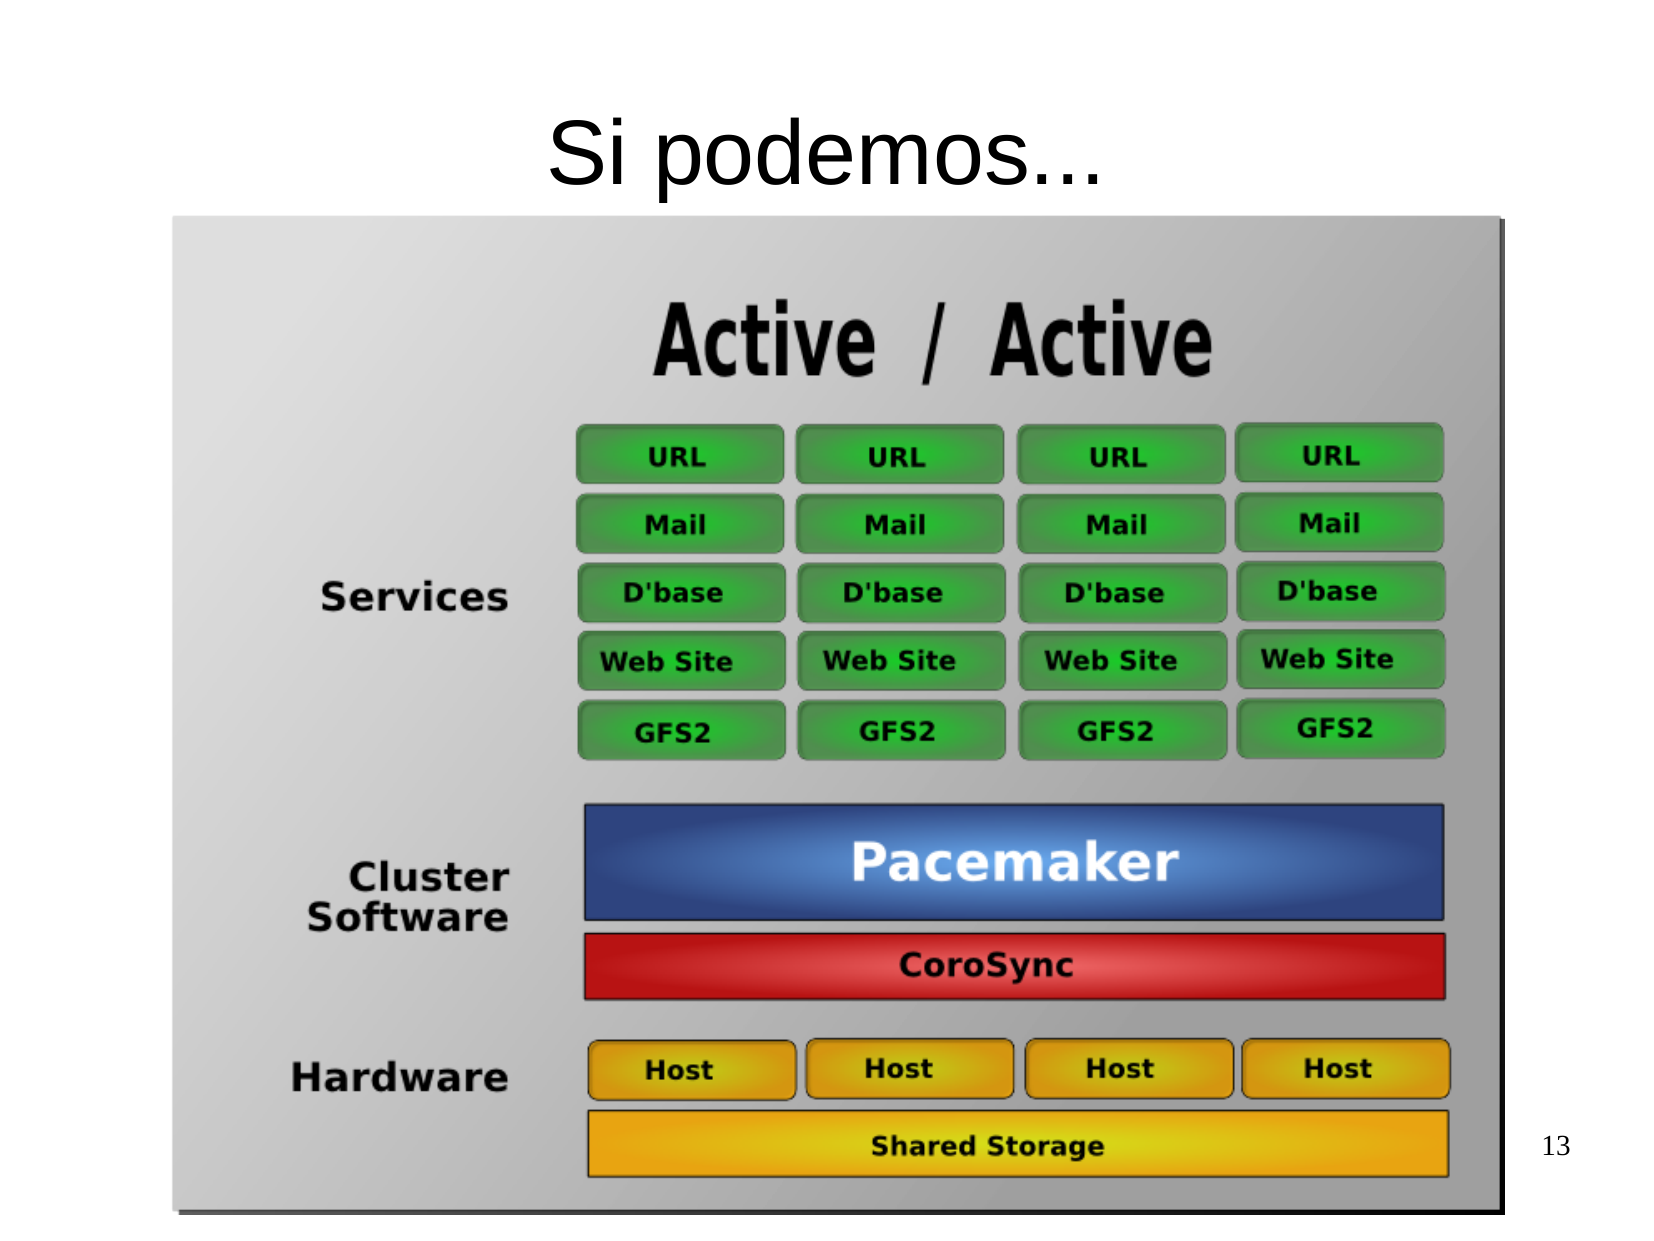

# Si podemos...
Ing. Miriam Lechner - ASA - UNCOMA
13